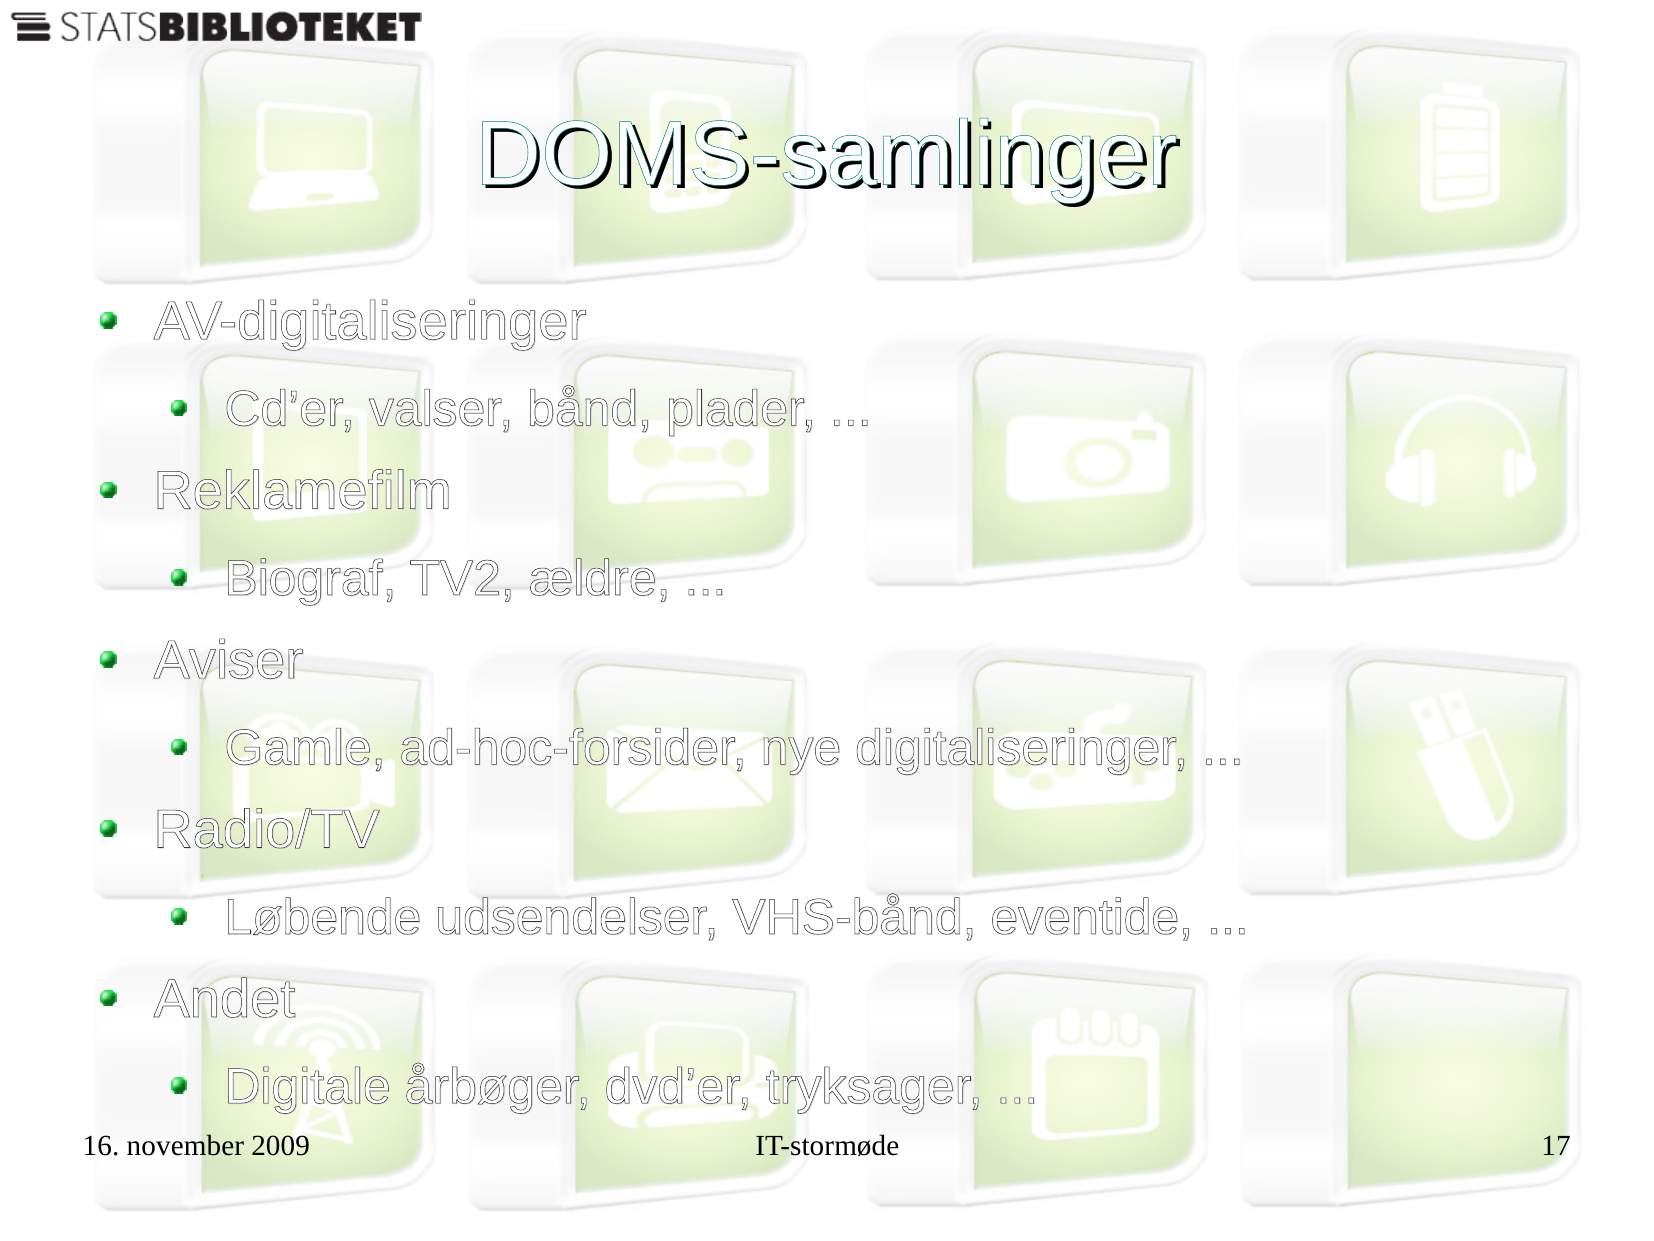

# DOMS-samlinger
AV-digitaliseringer
Cd’er, valser, bånd, plader, ...
Reklamefilm
Biograf, TV2, ældre, ...
Aviser
Gamle, ad-hoc-forsider, nye digitaliseringer, ...
Radio/TV
Løbende udsendelser, VHS-bånd, eventide, ...
Andet
Digitale årbøger, dvd’er, tryksager, ...
16. november 2009
IT-stormøde
17